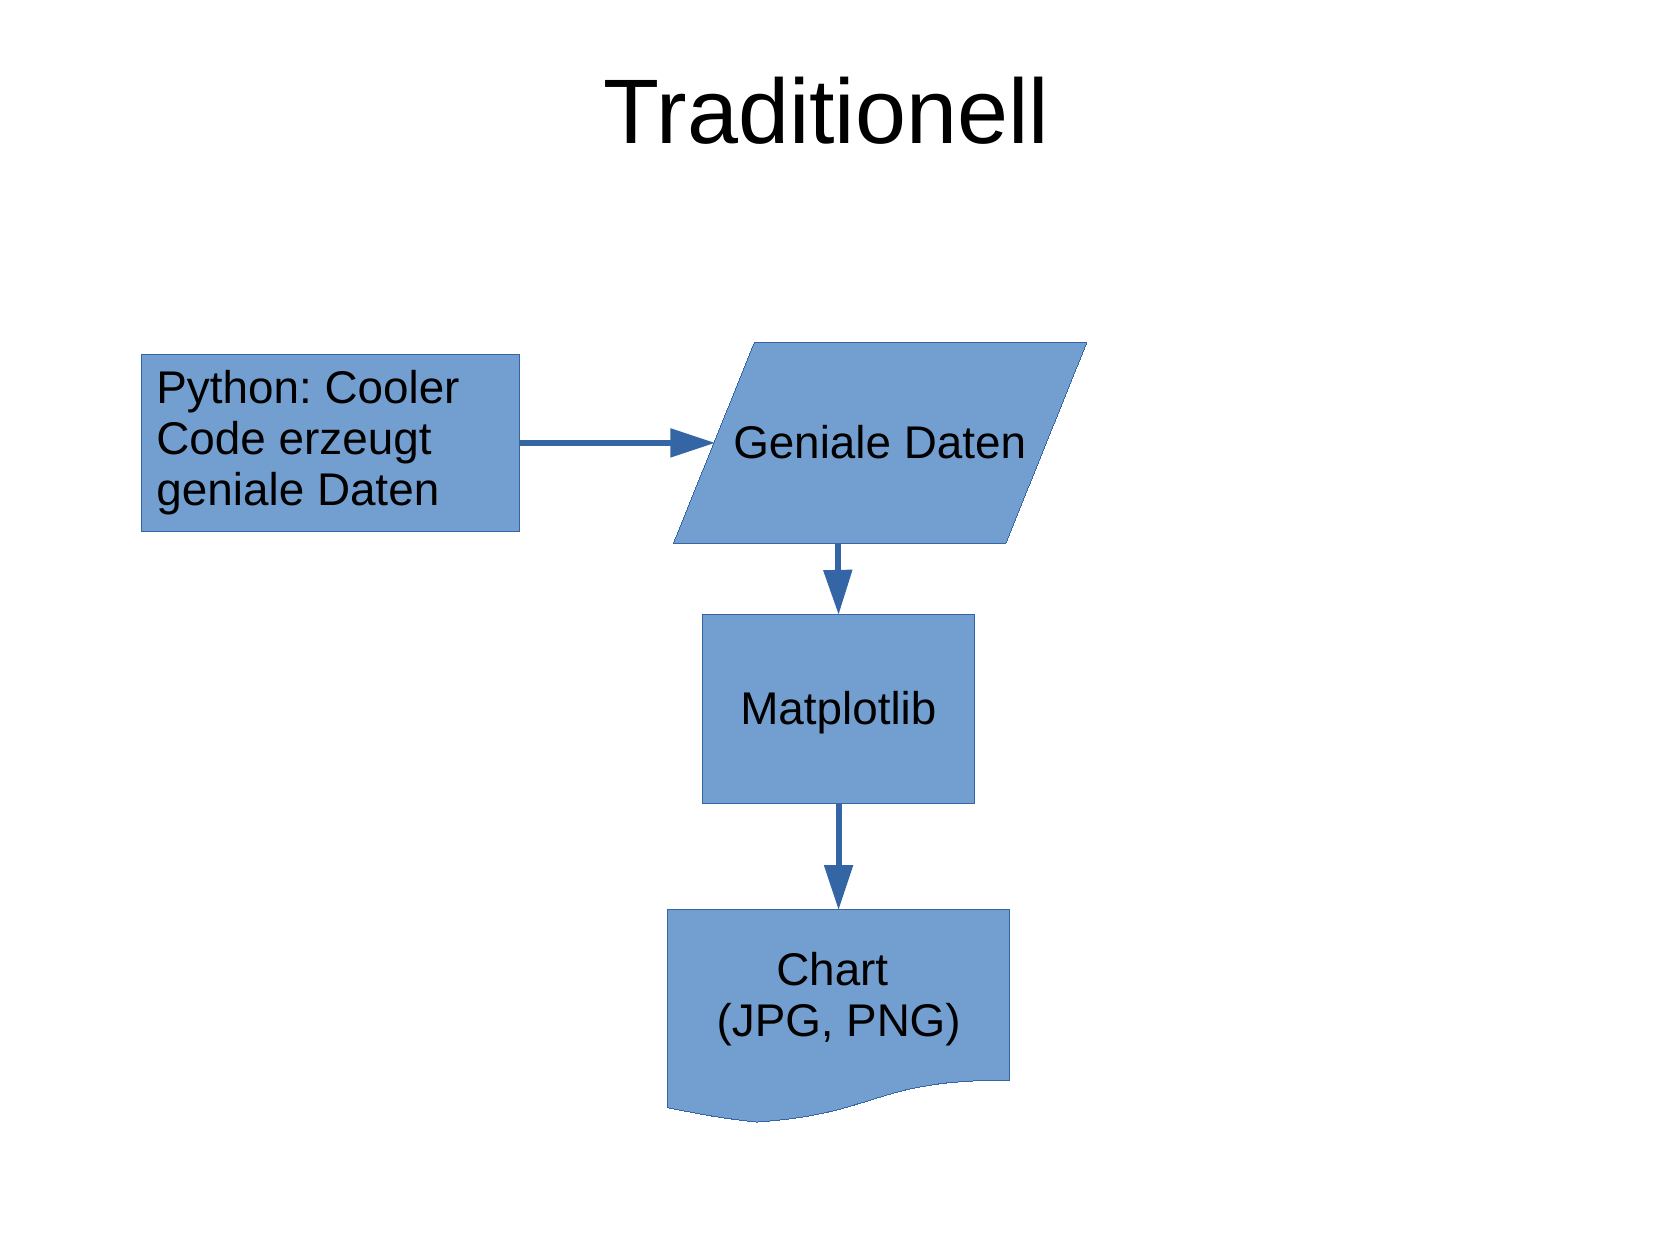

# Traditionell
Geniale Daten
Python: Cooler
Code erzeugt
geniale Daten
Matplotlib
Chart
(JPG, PNG)